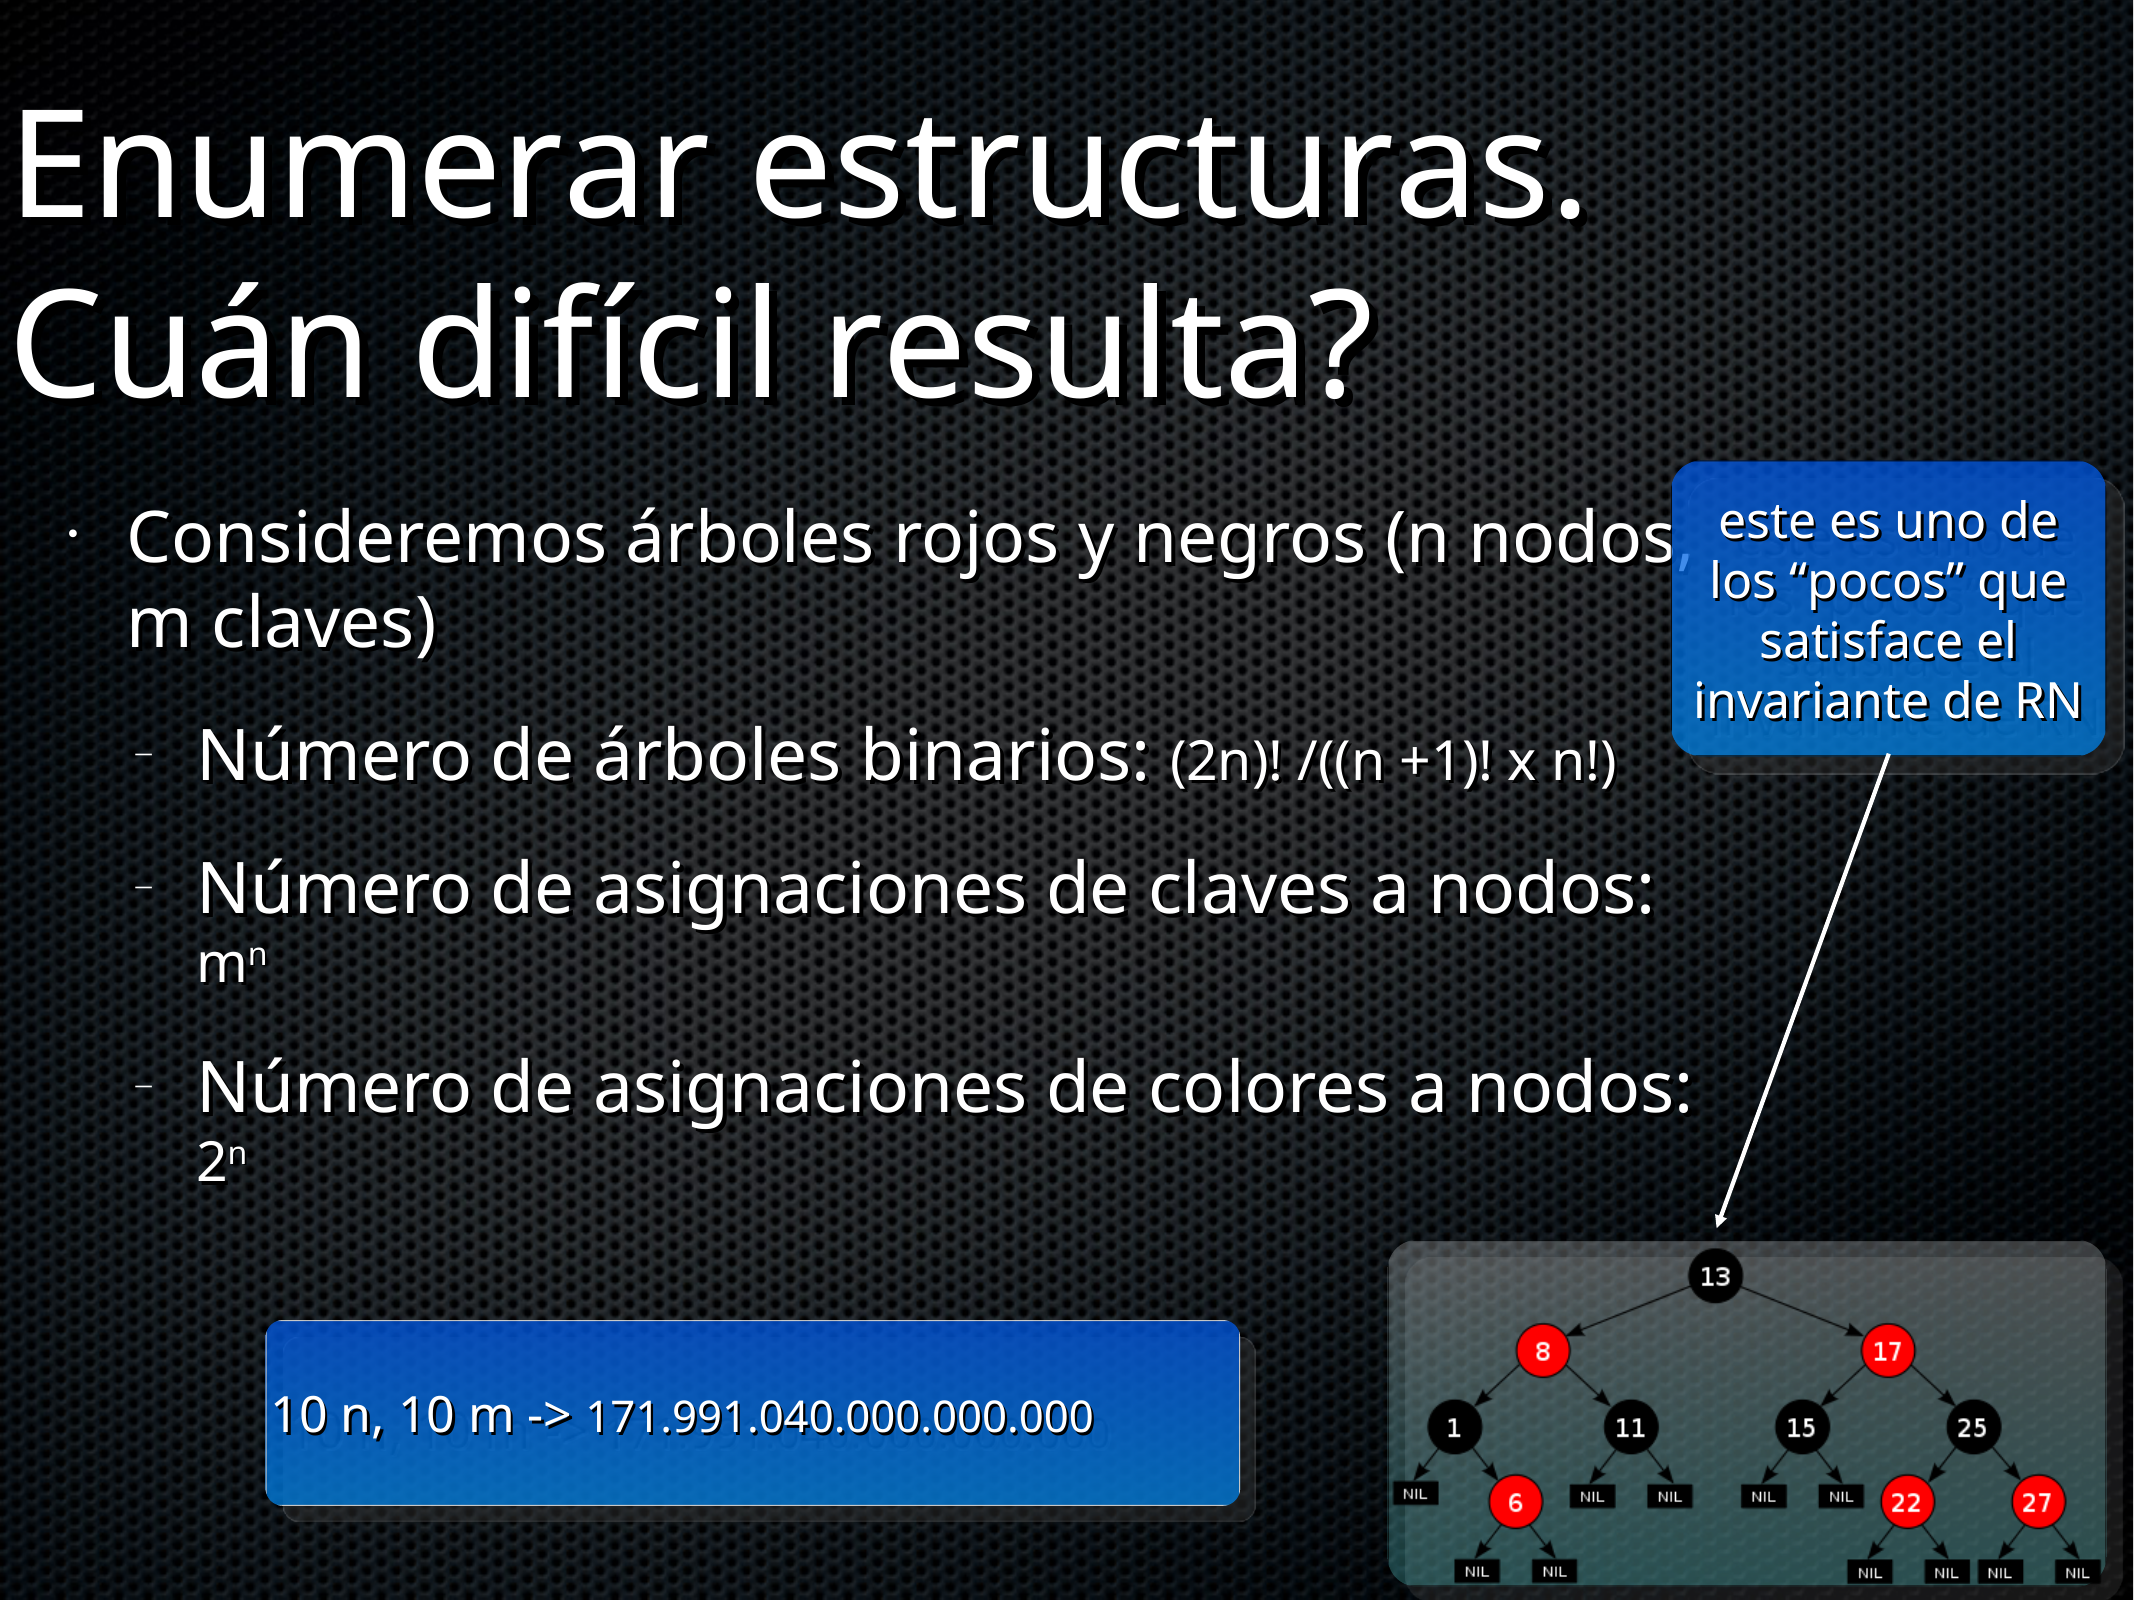

# Enumerar estructuras. Cuán difícil resulta?
Enumerar estructuras.
Cuán difícil resulta?
Consideremos árboles rojos y negros (n nodos, m claves)
Número de árboles binarios: (2n)! /((n +1)! x n!)
Número de asignaciones de claves a nodos: mn
Número de asignaciones de colores a nodos: 2n
este es uno de los “pocos” que satisface el invariante de RN
10 n, 10 m -> 171.991.040.000.000.000